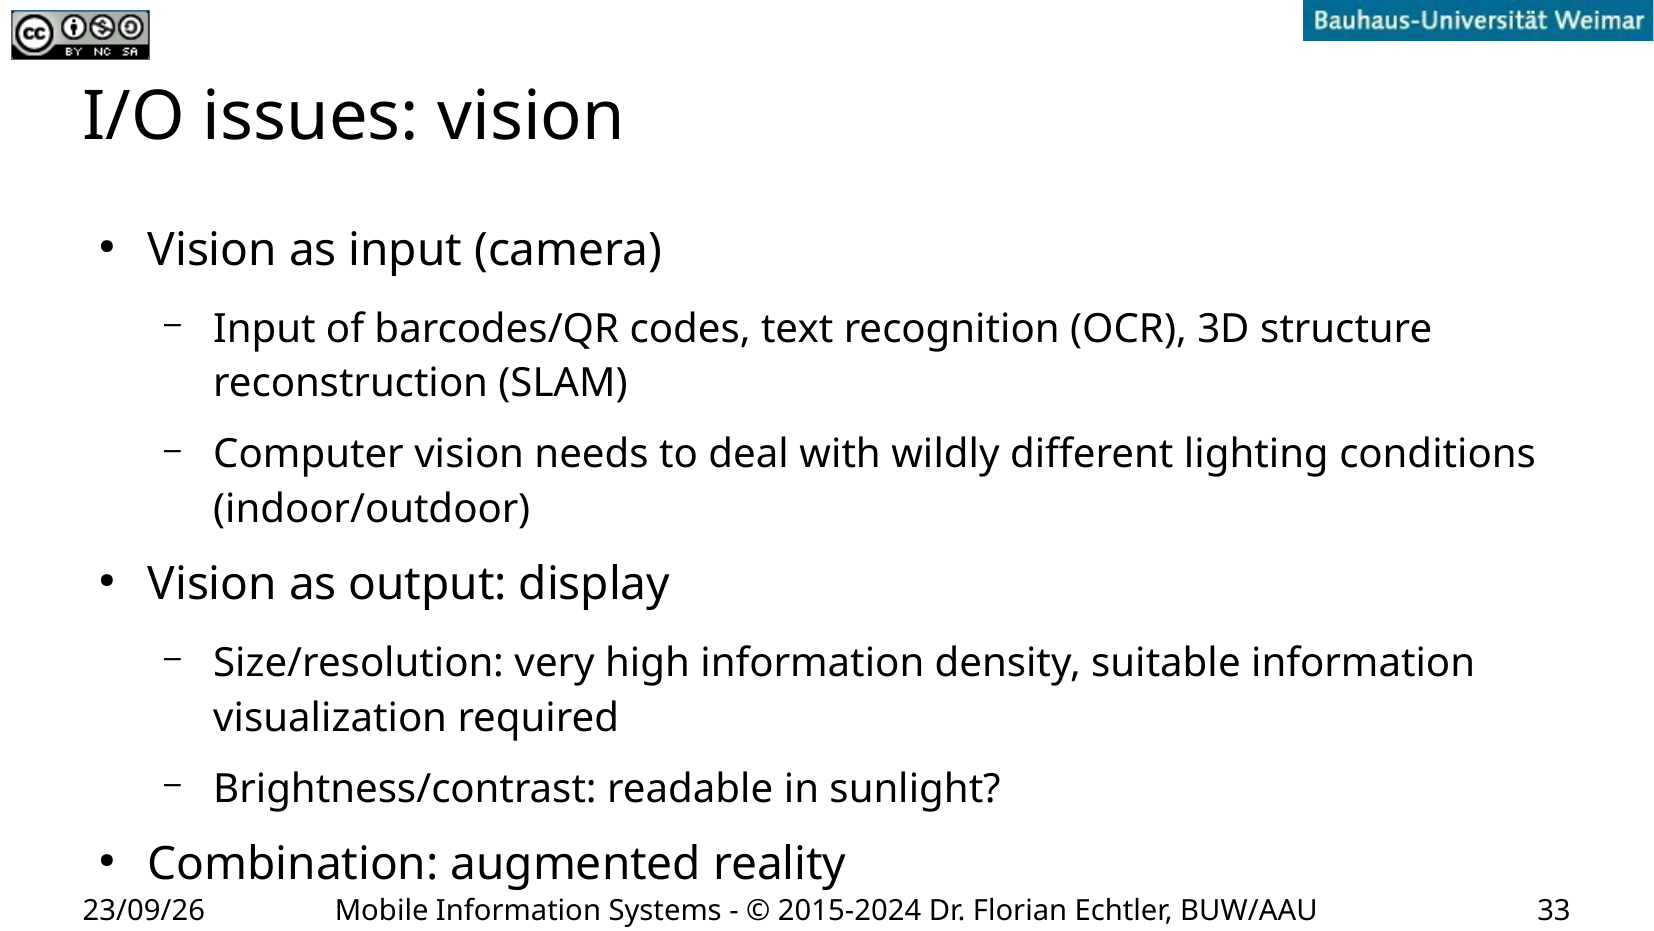

# I/O issues: vision
Vision as input (camera)
Input of barcodes/QR codes, text recognition (OCR), 3D structure reconstruction (SLAM)
Computer vision needs to deal with wildly different lighting conditions (indoor/outdoor)
Vision as output: display
Size/resolution: very high information density, suitable information visualization required
Brightness/contrast: readable in sunlight?
Combination: augmented reality
Mobile Information Systems - © 2015-2024 Dr. Florian Echtler, BUW/AAU
33